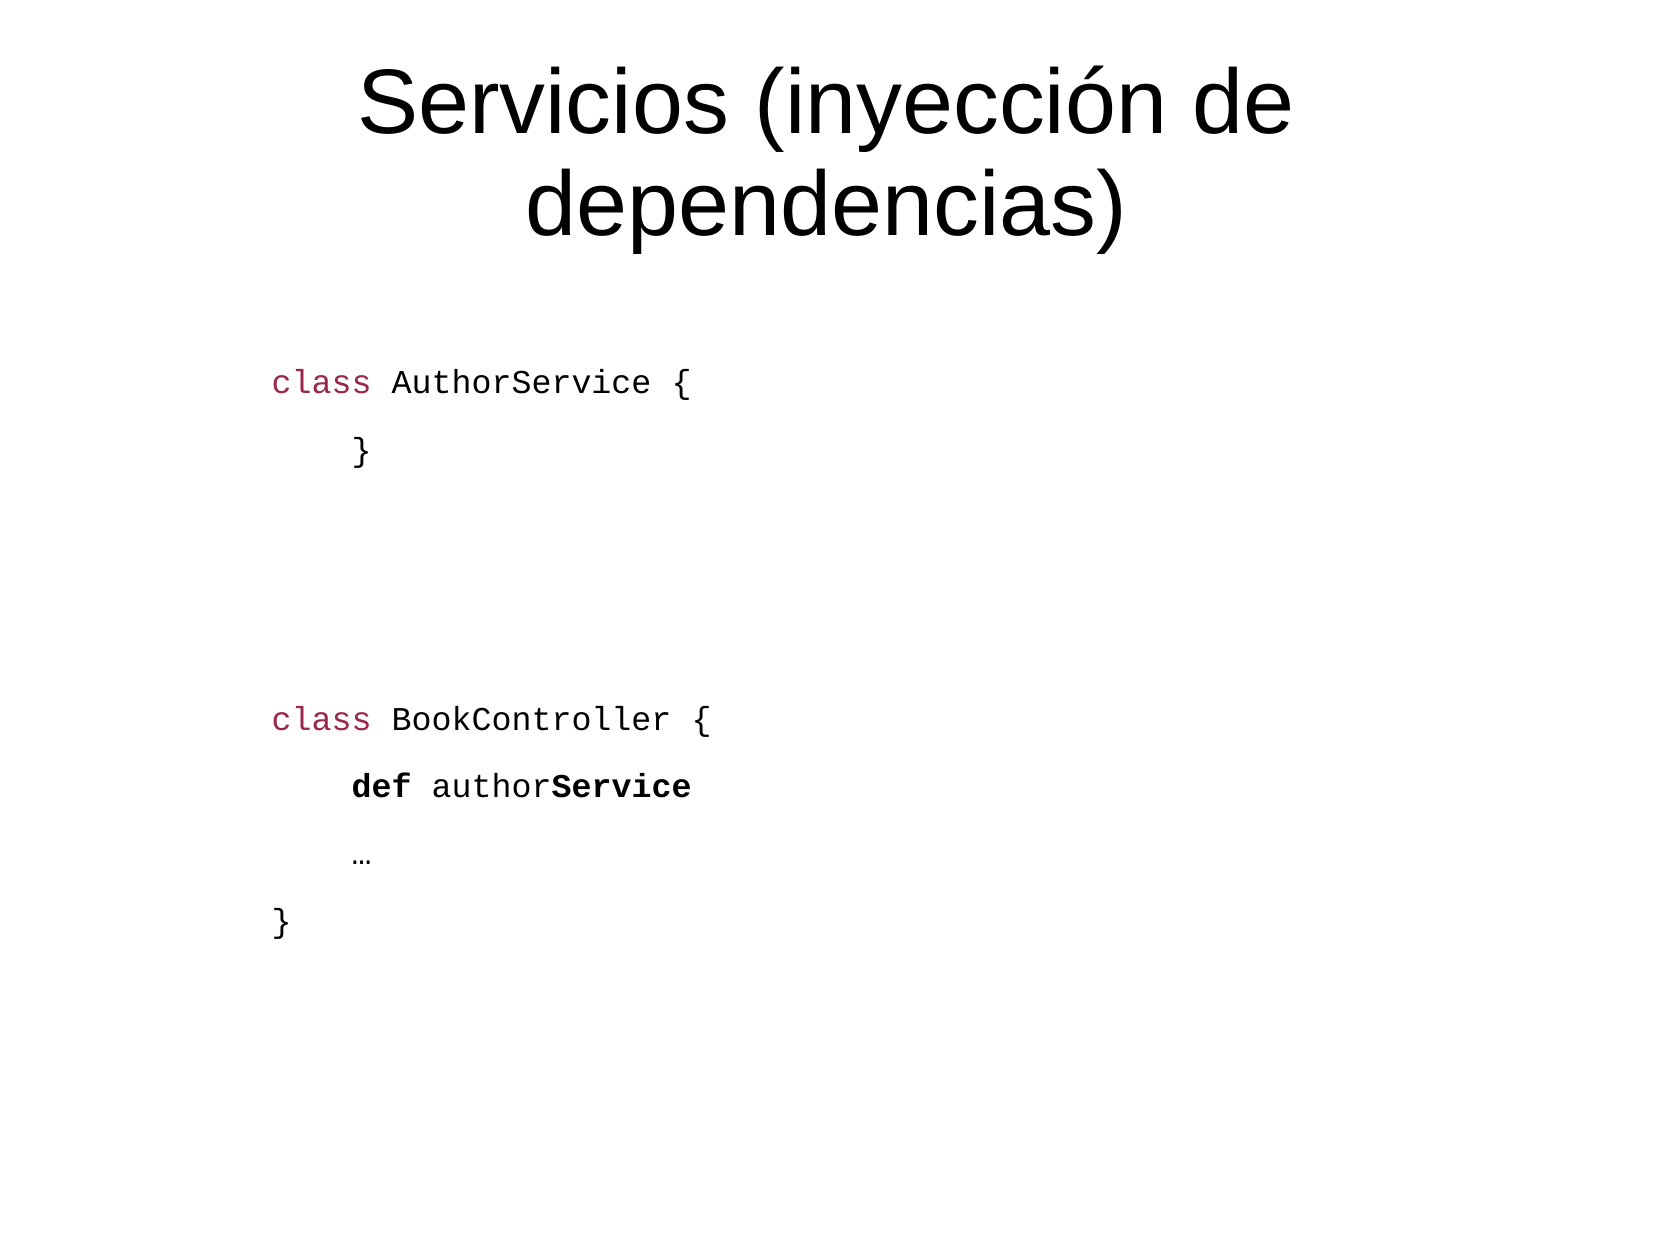

# Servicios (inyección de dependencias)
class AuthorService {
 }
class BookController {
 def authorService
 …
}